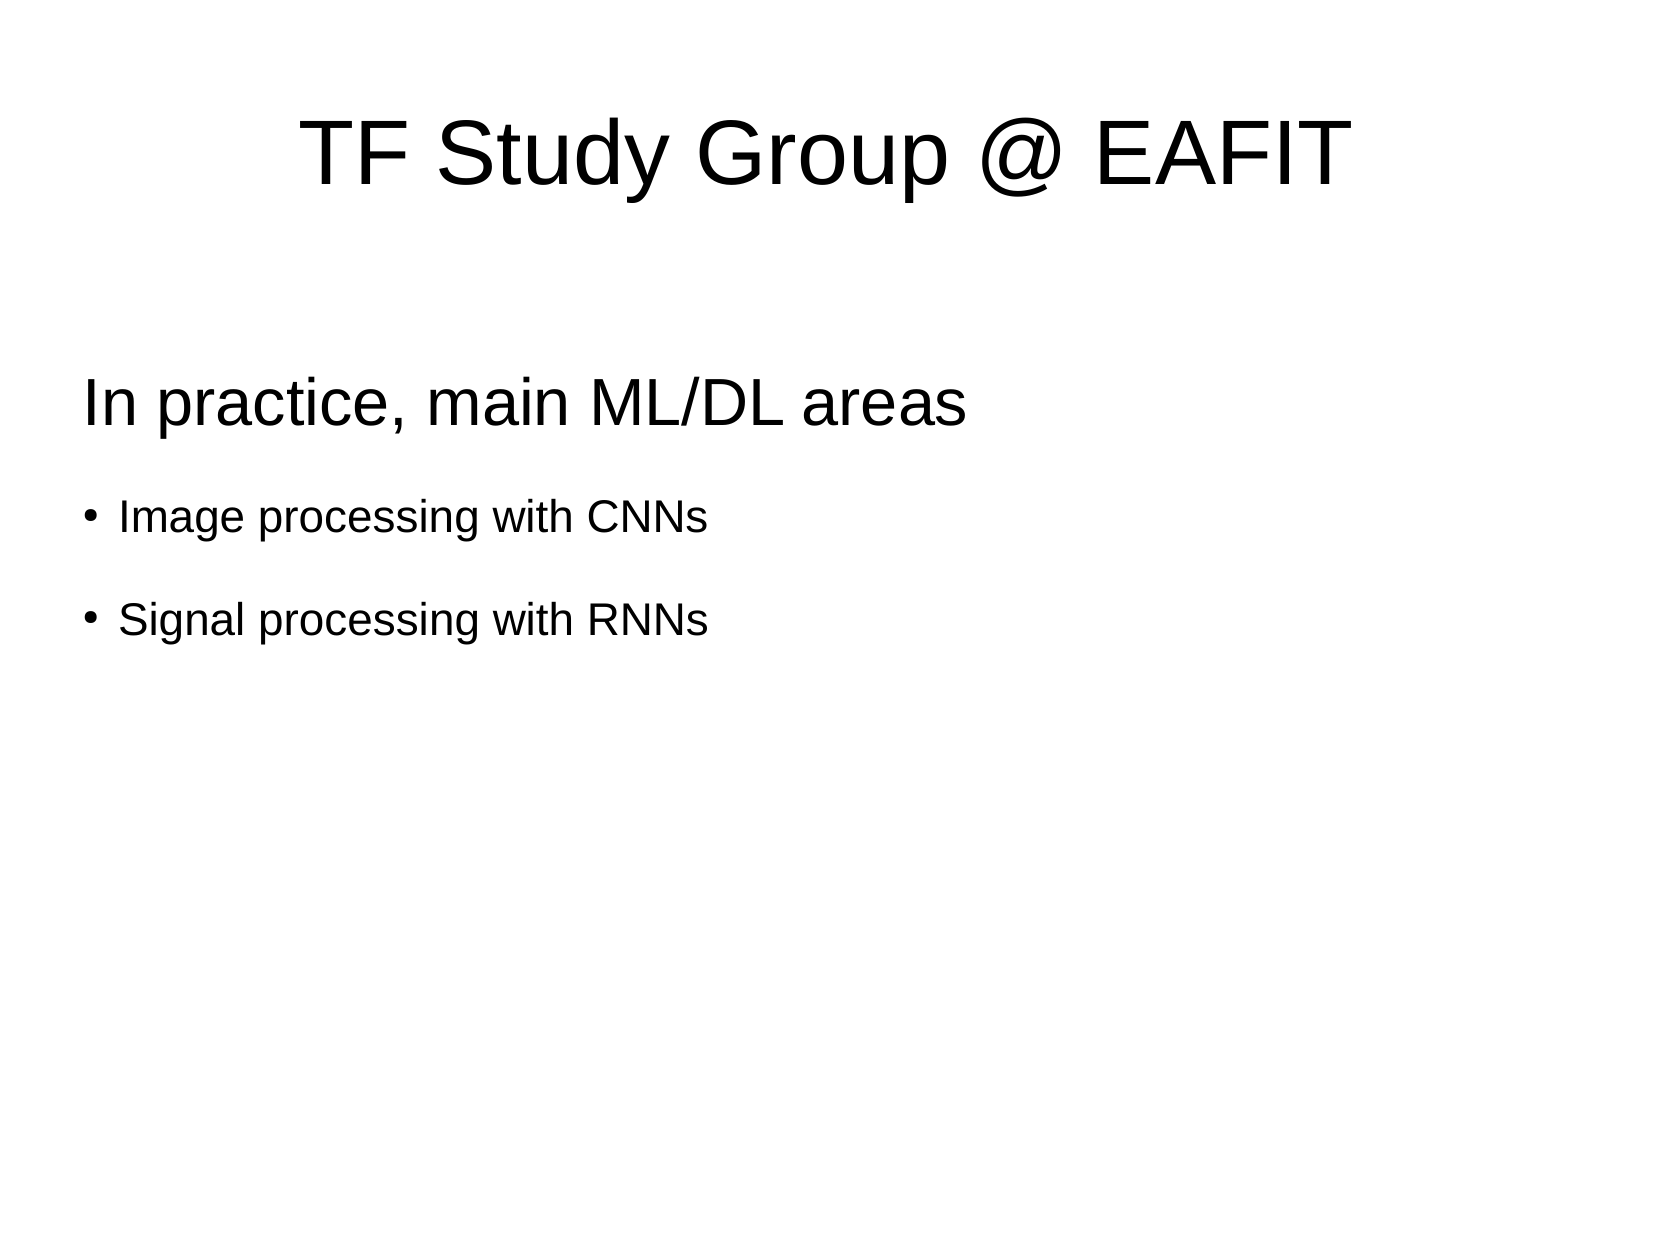

# TF Study Group @ EAFIT
In practice, main ML/DL areas
Image processing with CNNs
Signal processing with RNNs